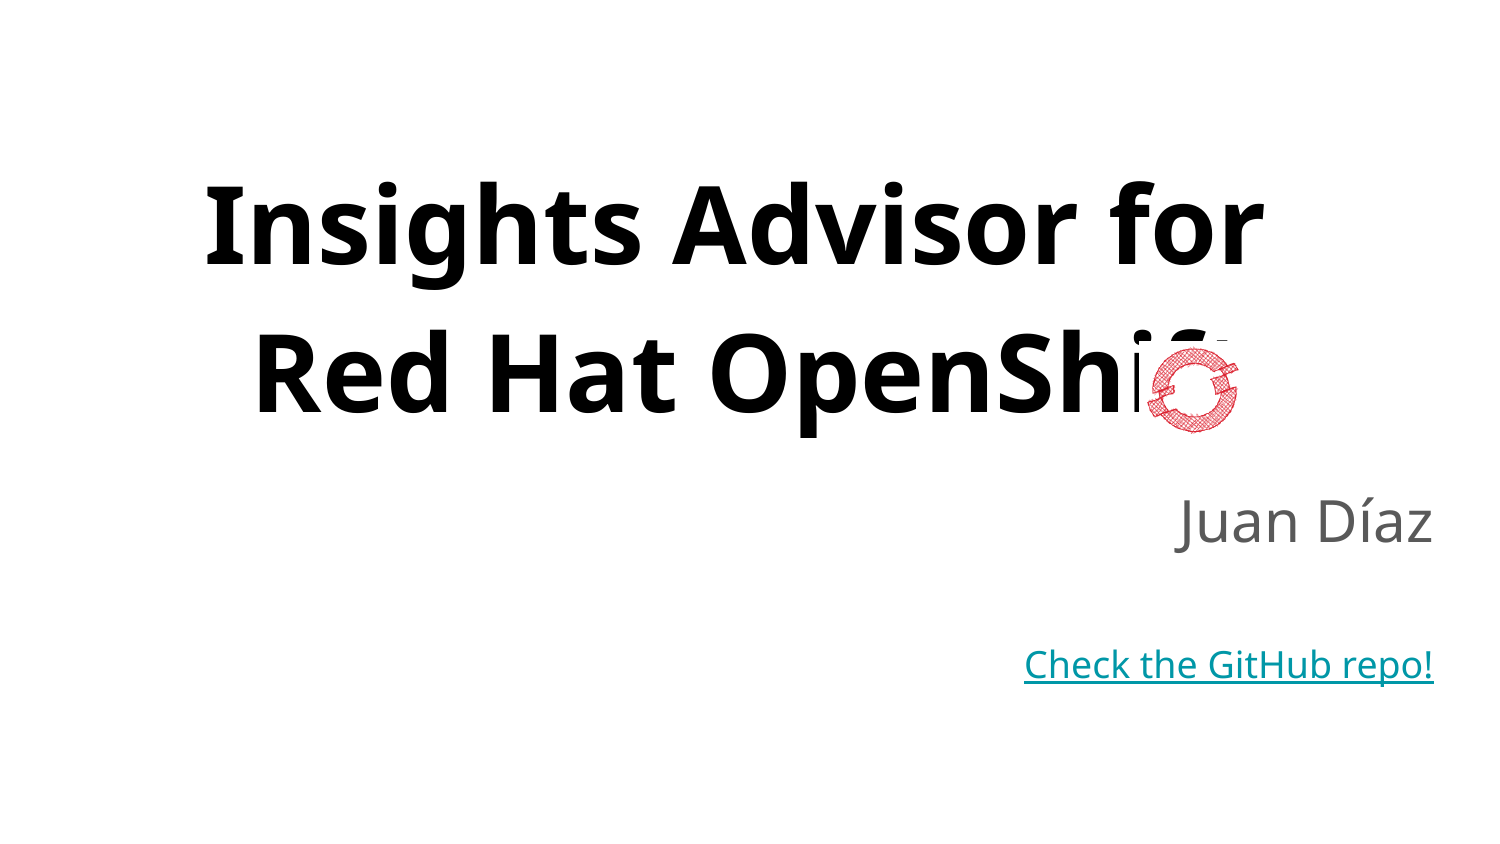

# Insights Advisor for Red Hat OpenShift
Juan Díaz
Check the GitHub repo!